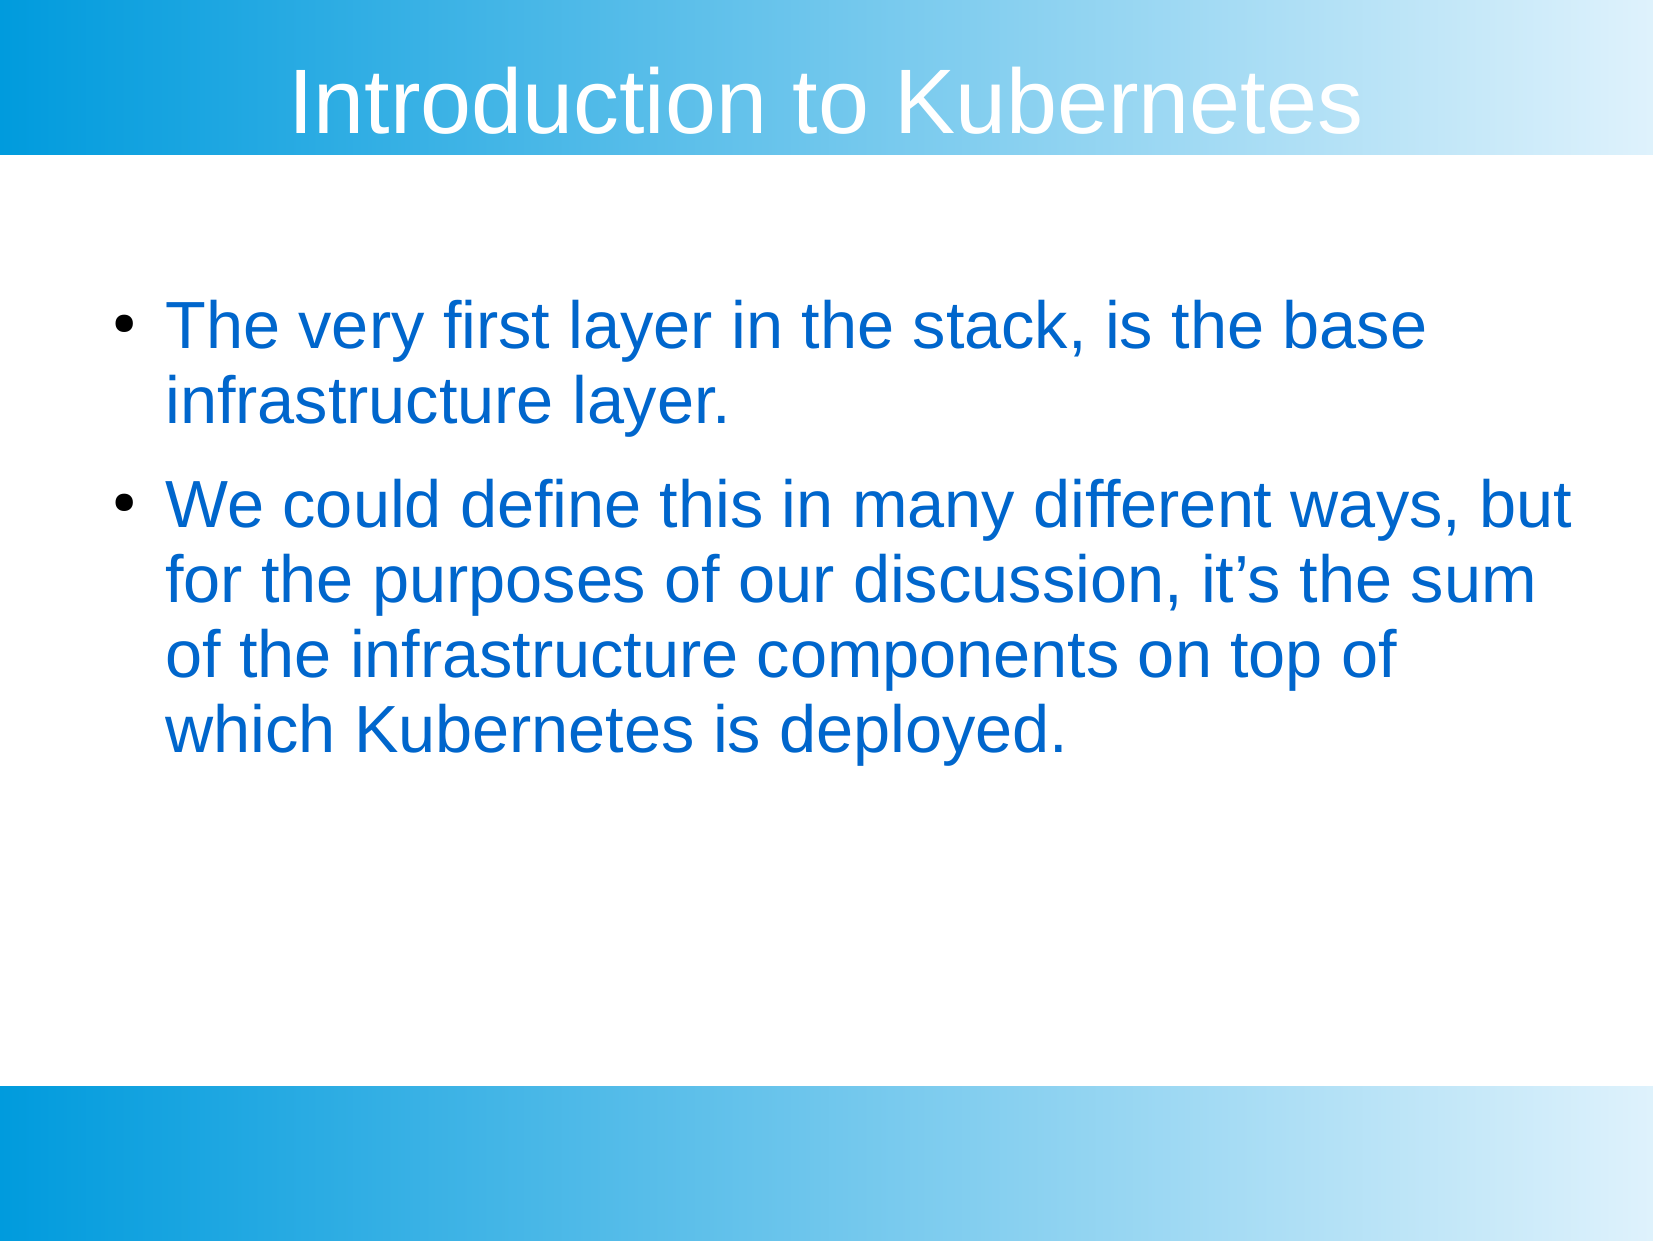

# Introduction to Kubernetes
The very first layer in the stack, is the base infrastructure layer.
We could define this in many different ways, but for the purposes of our discussion, it’s the sum of the infrastructure components on top of which Kubernetes is deployed.